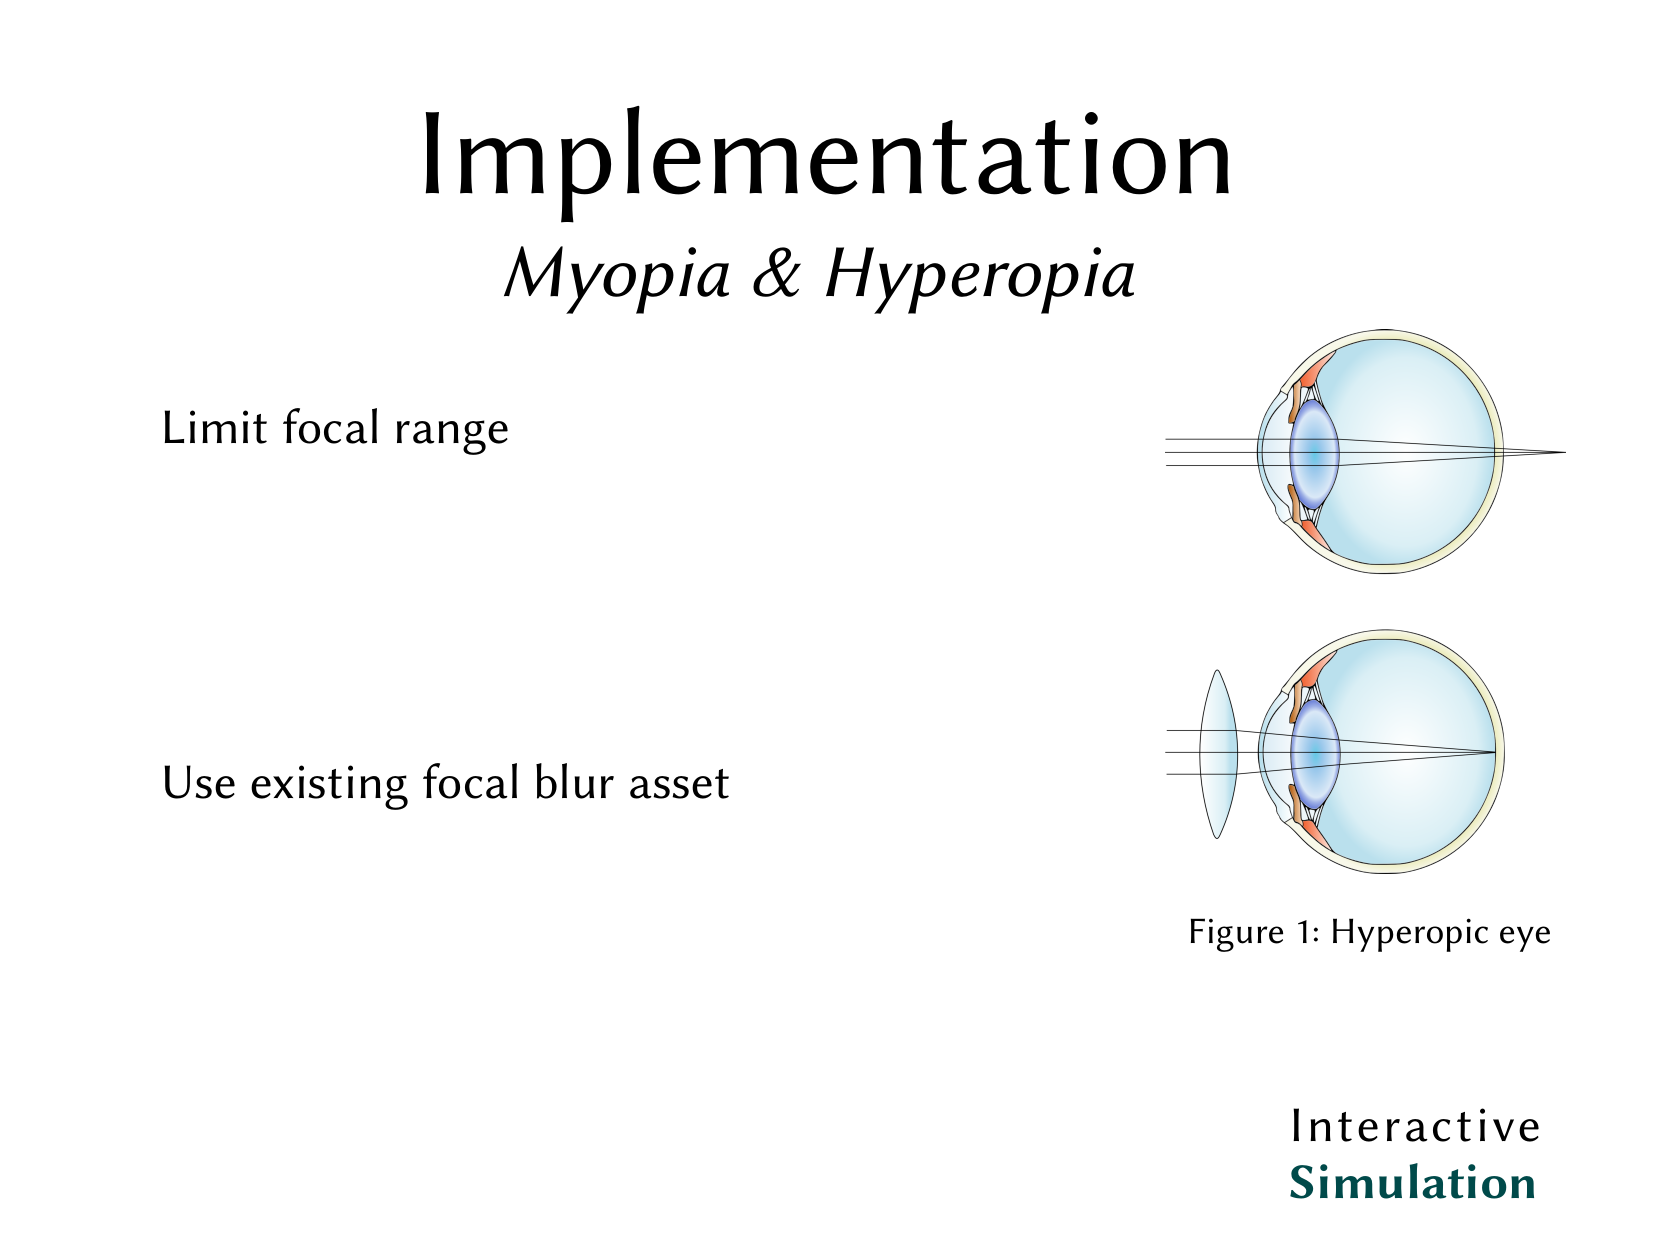

# Implementation
Myopia & Hyperopia
Figure 1: Hyperopic eye
Limit focal range
Use existing focal blur asset